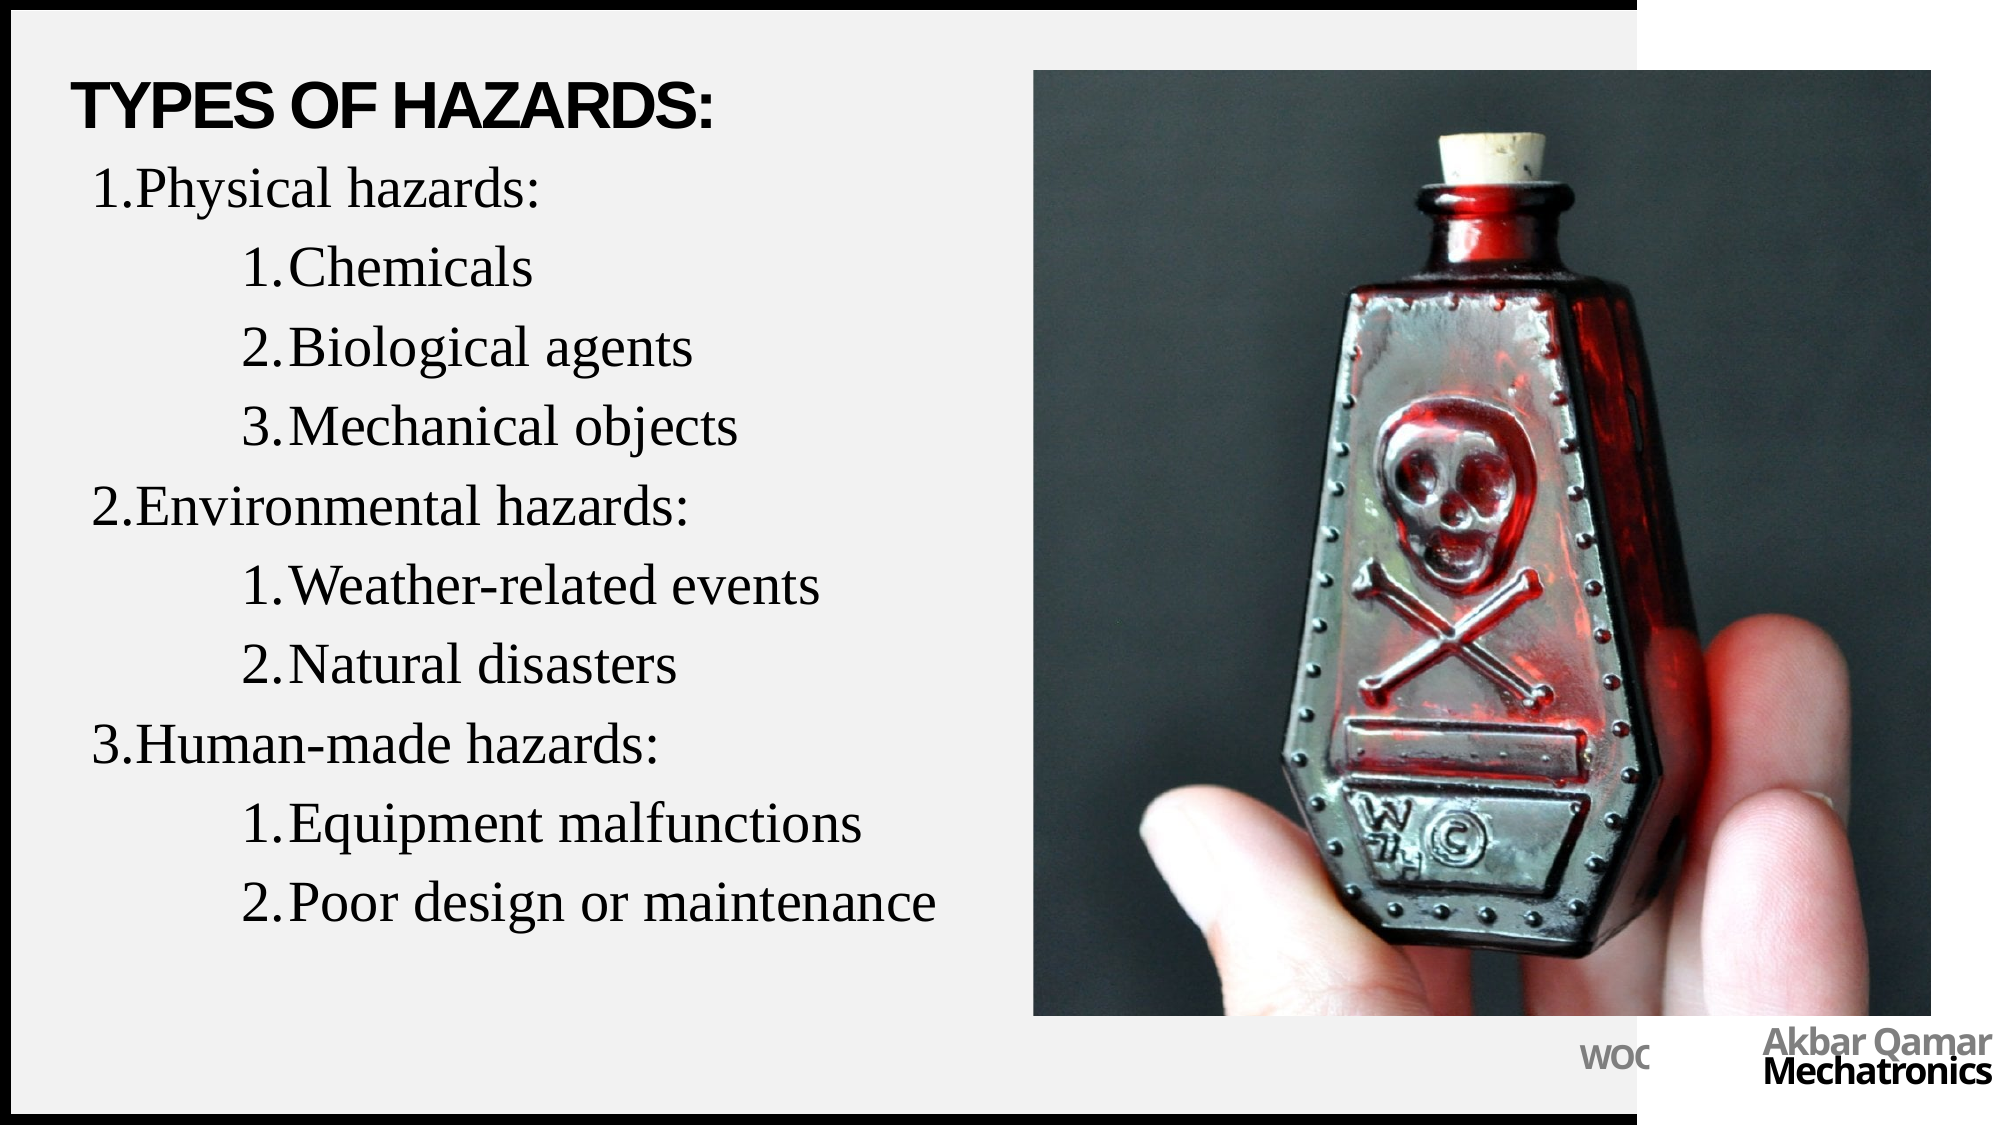

# Types of Hazards:
Physical hazards:
Chemicals
Biological agents
Mechanical objects
Environmental hazards:
Weather-related events
Natural disasters
Human-made hazards:
Equipment malfunctions
Poor design or maintenance
Akbar Qamar
Mechatronics